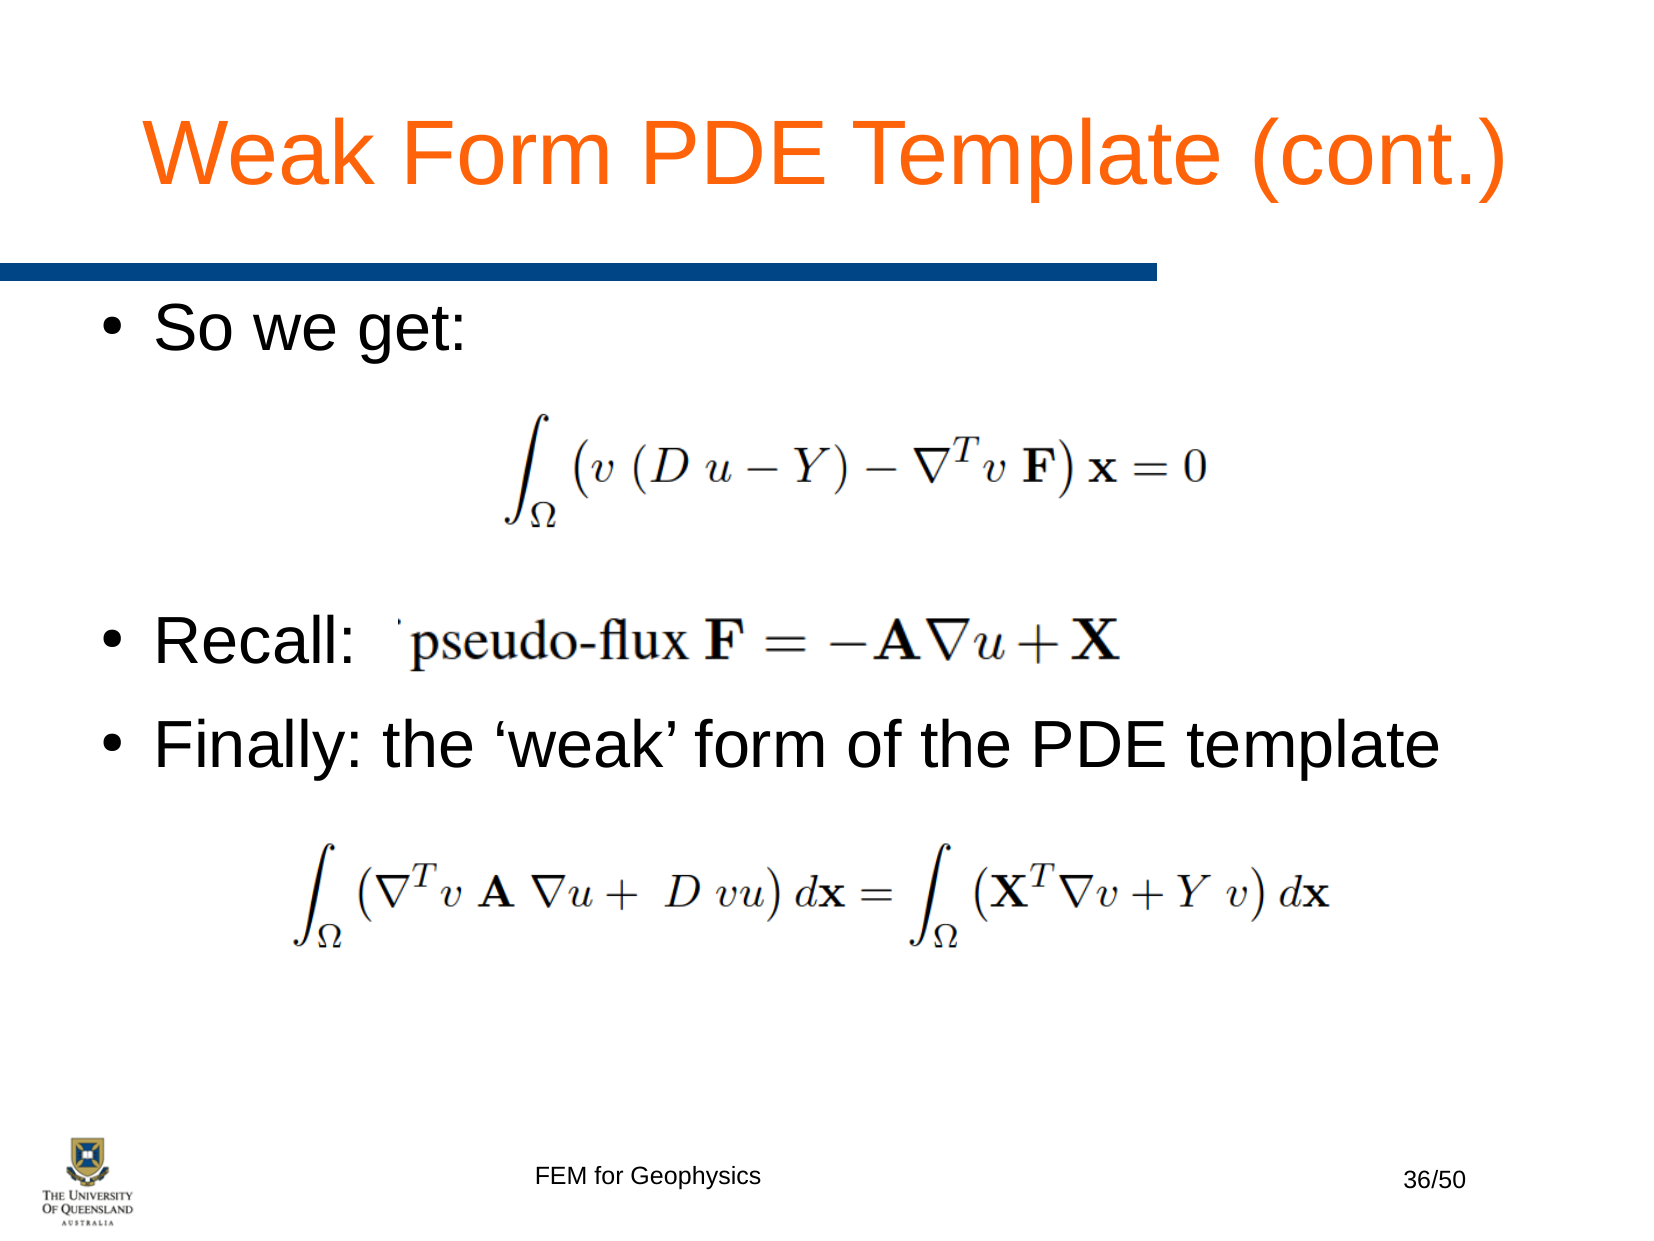

# Weak Form PDE Template (cont.)
So we get:
Recall:
Finally: the ‘weak’ form of the PDE template